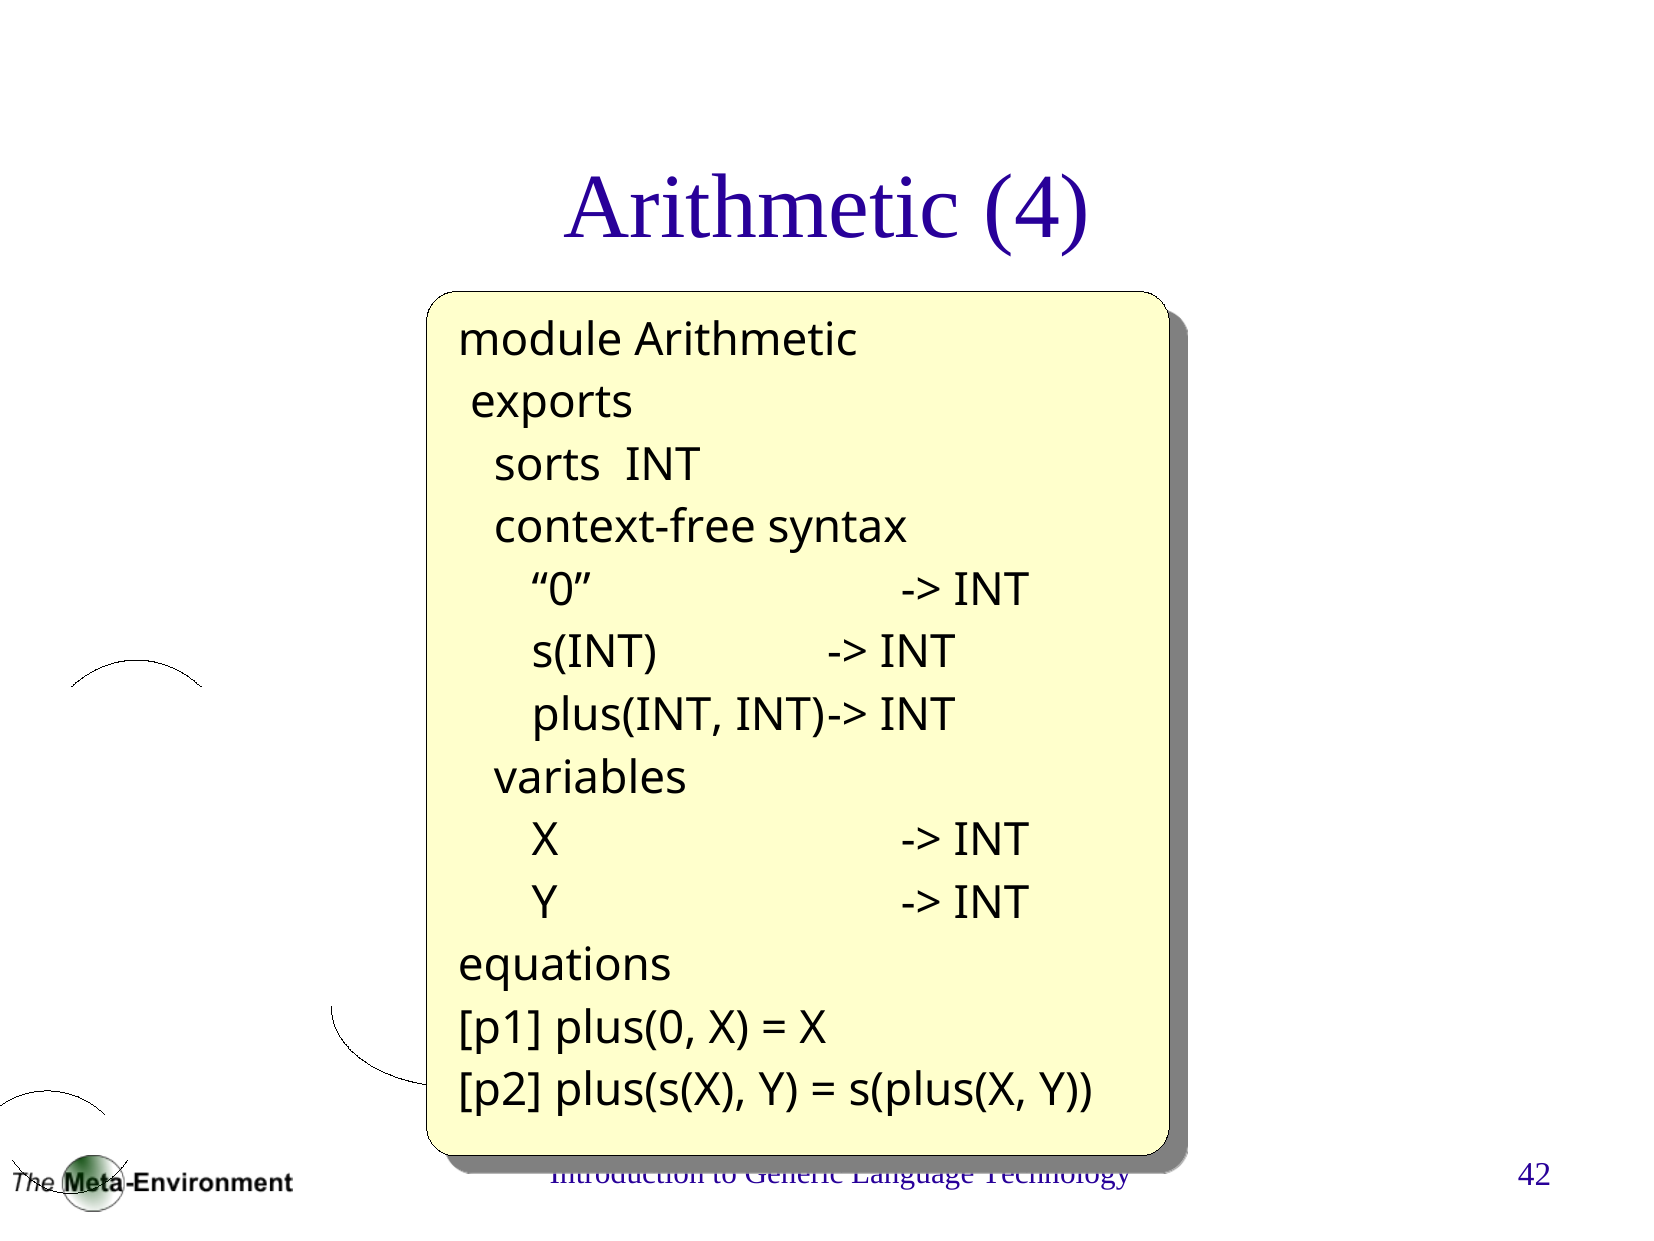

# Arithmetic (4)
module Arithmetic
 exports
 sorts INT
 context-free syntax
	“0”					-> INT
	s(INT)			-> INT
	plus(INT, INT)	-> INT
 variables
	X					-> INT
	Y					-> INT
equations
[p1] plus(0, X) = X
[p2] plus(s(X), Y) = s(plus(X, Y))